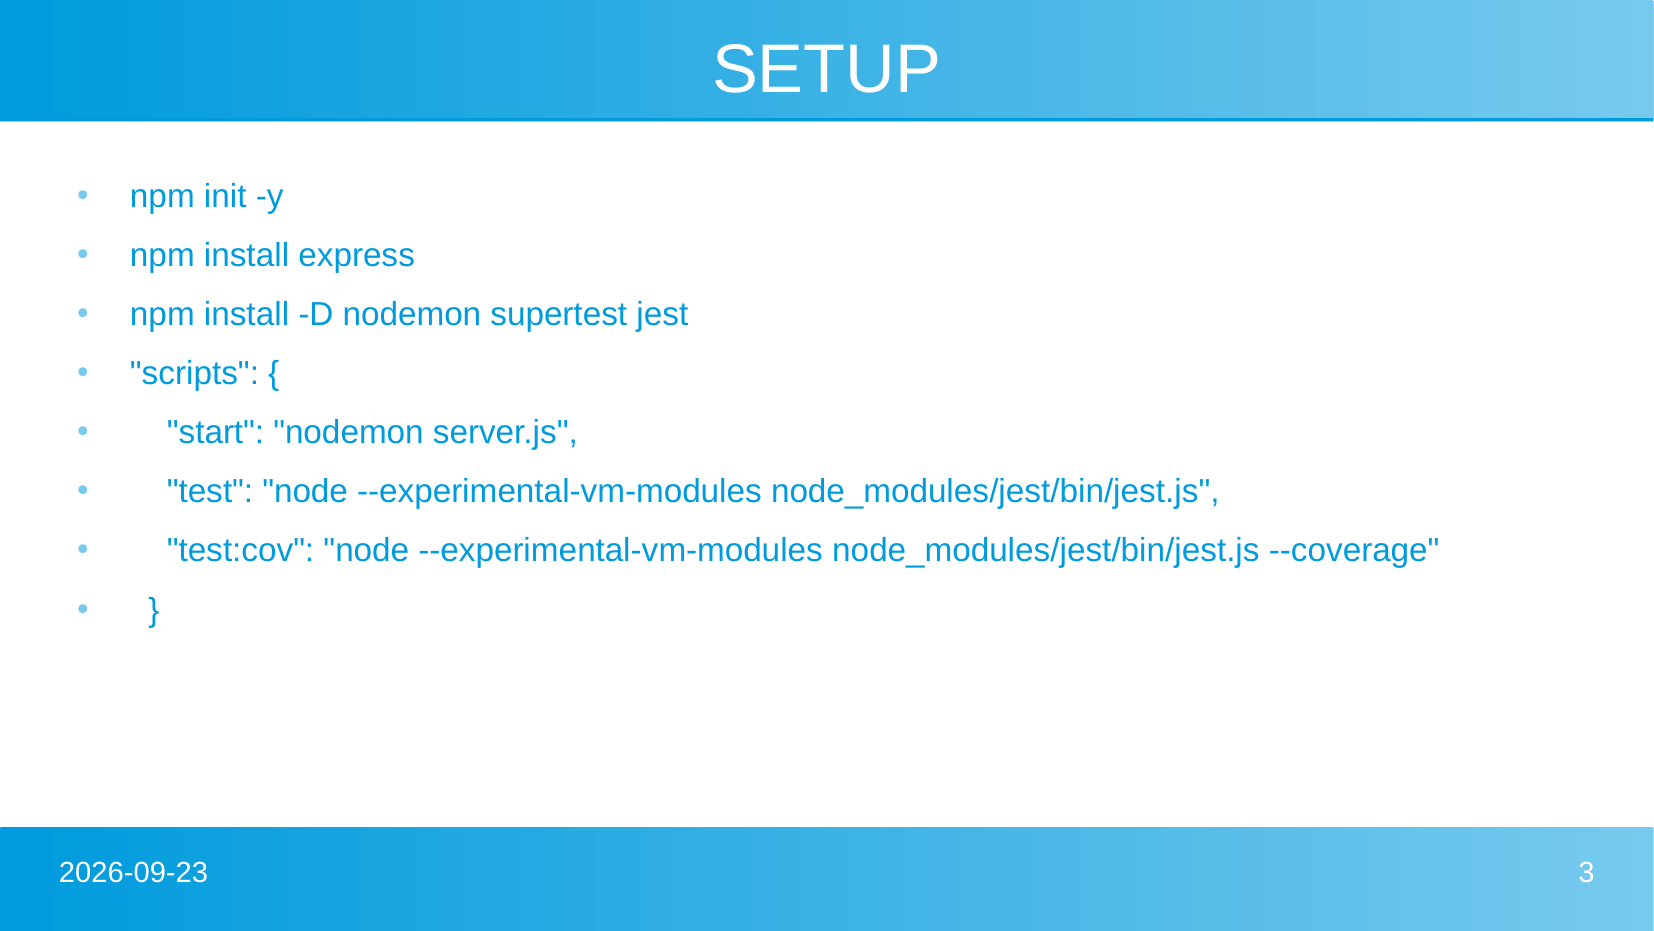

# SETUP
npm init -y
npm install express
npm install -D nodemon supertest jest
"scripts": {
 "start": "nodemon server.js",
 "test": "node --experimental-vm-modules node_modules/jest/bin/jest.js",
 "test:cov": "node --experimental-vm-modules node_modules/jest/bin/jest.js --coverage"
 }
3